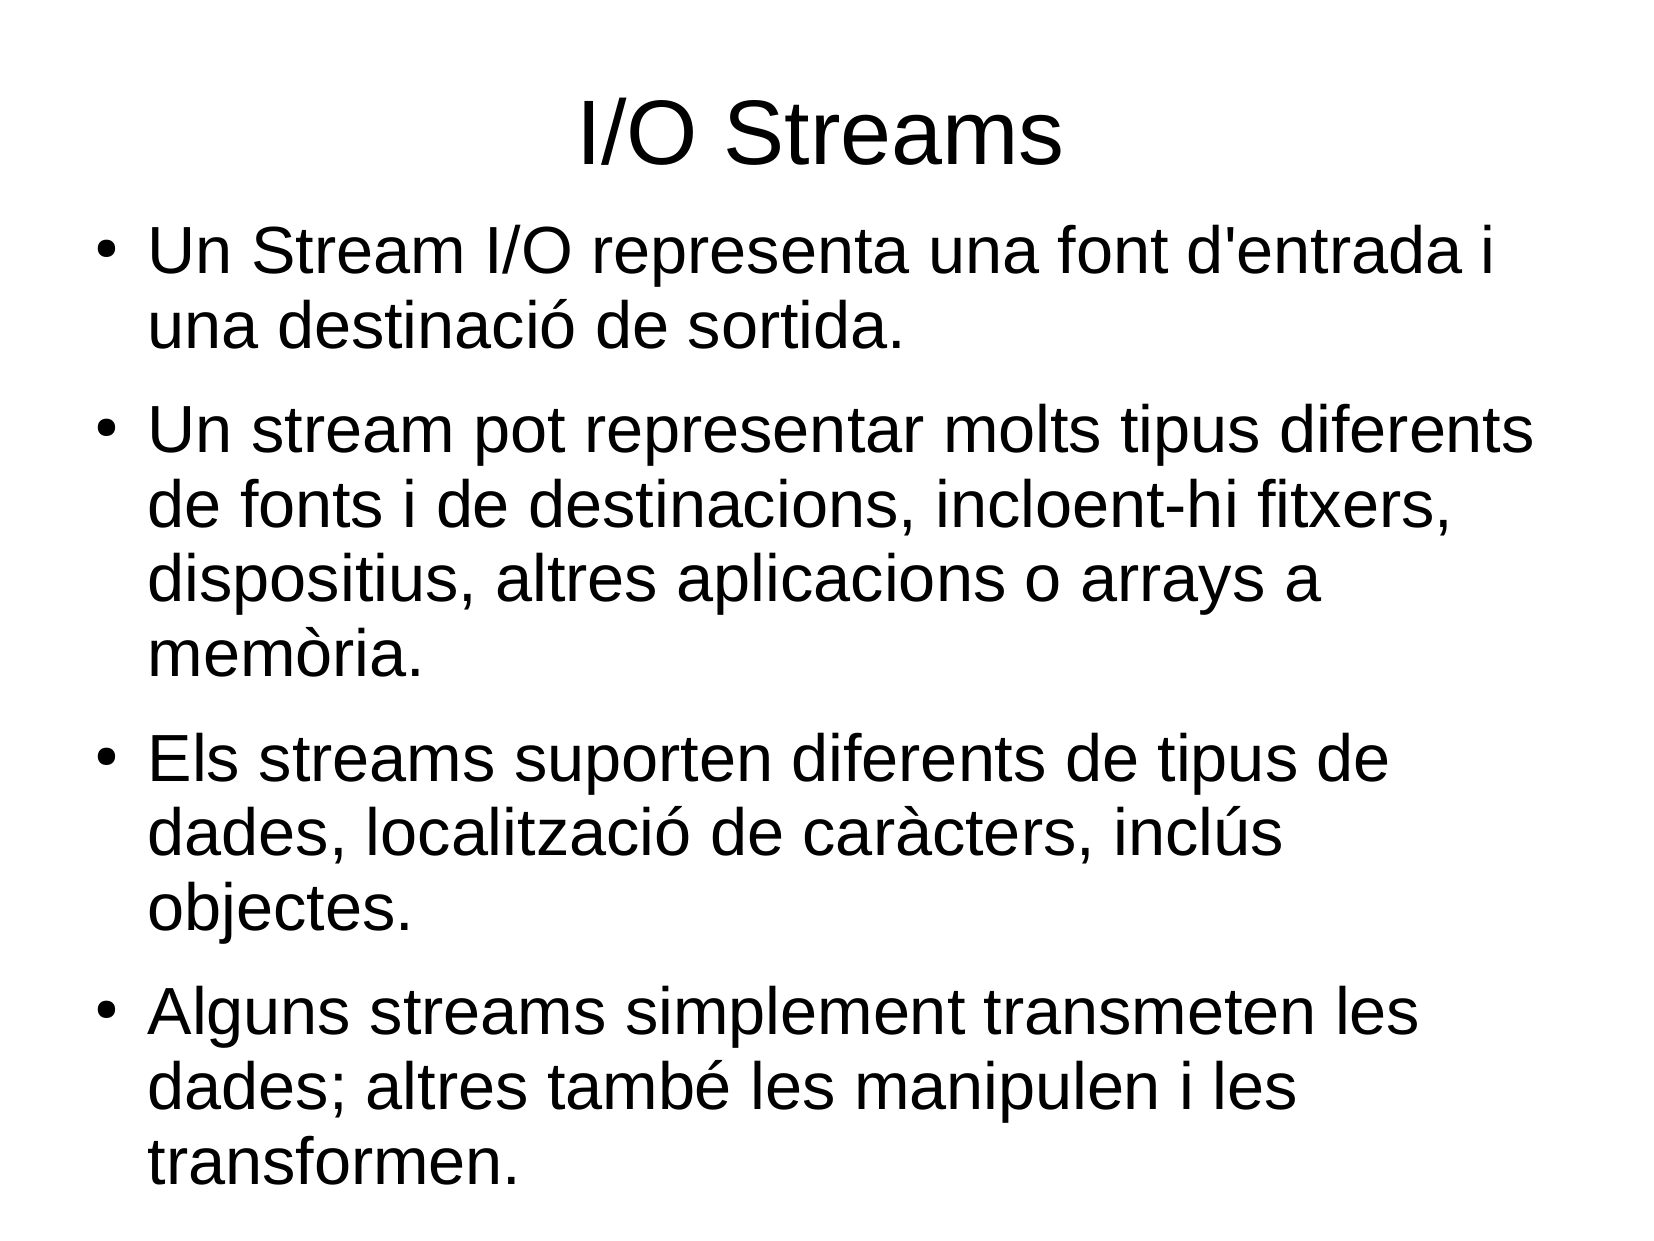

# I/O Streams
Un Stream I/O representa una font d'entrada i una destinació de sortida.
Un stream pot representar molts tipus diferents de fonts i de destinacions, incloent-hi fitxers, dispositius, altres aplicacions o arrays a memòria.
Els streams suporten diferents de tipus de dades, localització de caràcters, inclús objectes.
Alguns streams simplement transmeten les dades; altres també les manipulen i les transformen.